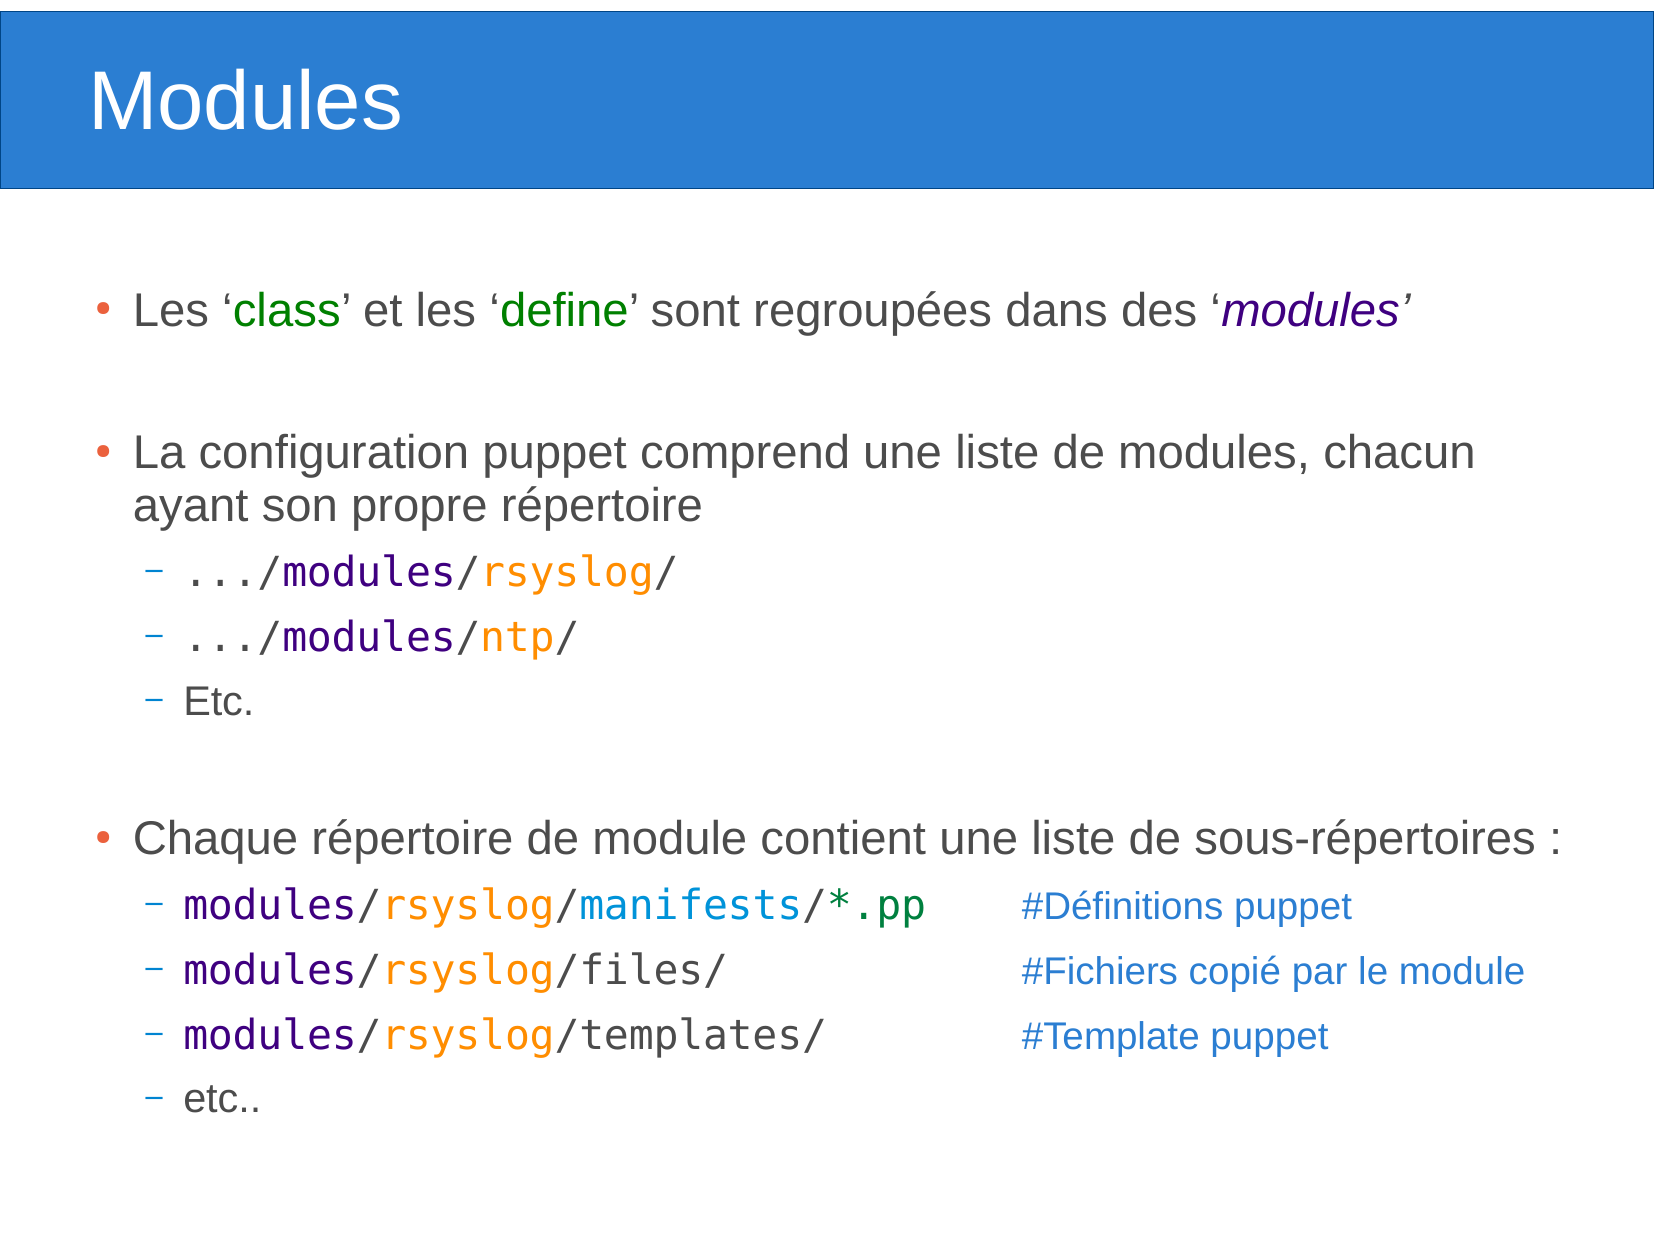

# Modules
Les ‘class’ et les ‘define’ sont regroupées dans des ‘modules’
La configuration puppet comprend une liste de modules, chacun ayant son propre répertoire
.../modules/rsyslog/
.../modules/ntp/
Etc.
Chaque répertoire de module contient une liste de sous-répertoires :
modules/rsyslog/manifests/*.pp	#Définitions puppet
modules/rsyslog/files/	#Fichiers copié par le module
modules/rsyslog/templates/	#Template puppet
etc..